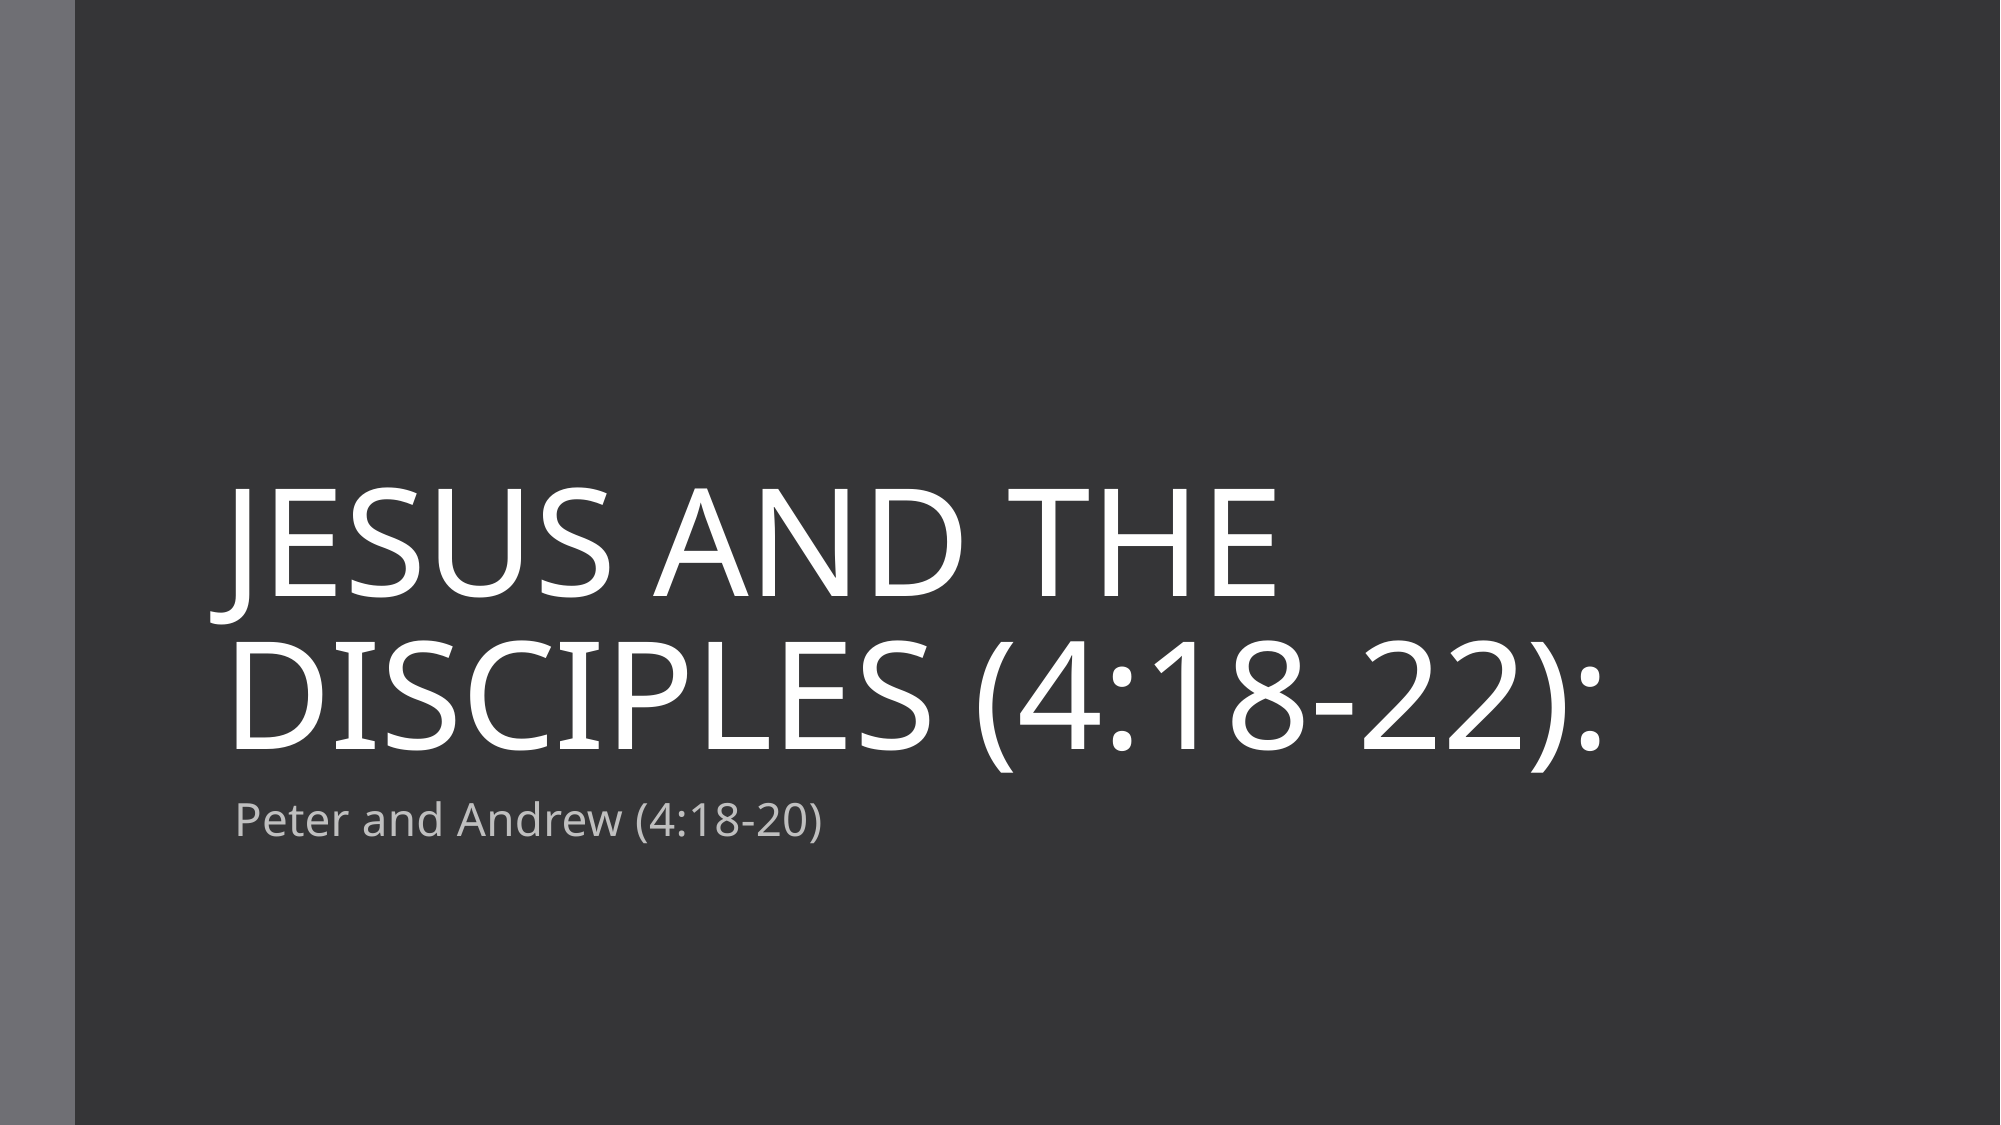

# JESUS AND THE DISCIPLES (4:18-22):
 Peter and Andrew (4:18-20)